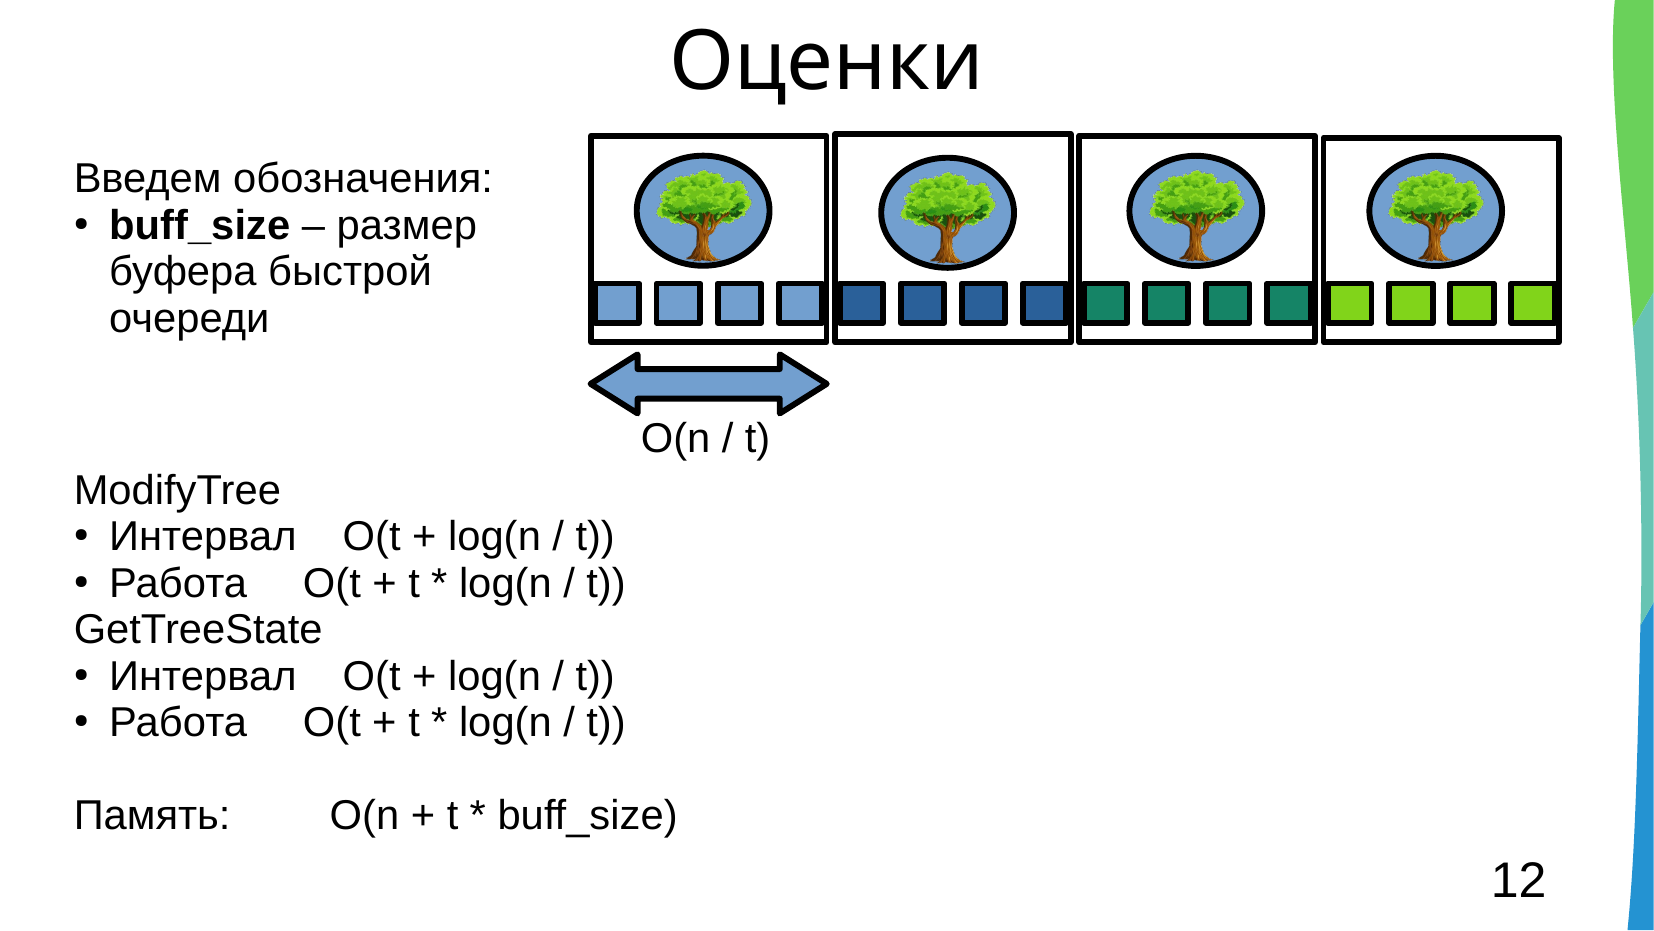

# Оценки
Введем обозначения:
buff_size – размер буфера быстрой очереди
O(n / t)
ModifyTree
Интервал O(t + log(n / t))
Работа	 O(t + t * log(n / t))
GetTreeState
Интервал O(t + log(n / t))
Работа	 O(t + t * log(n / t))
Память:	 O(n + t * buff_size)